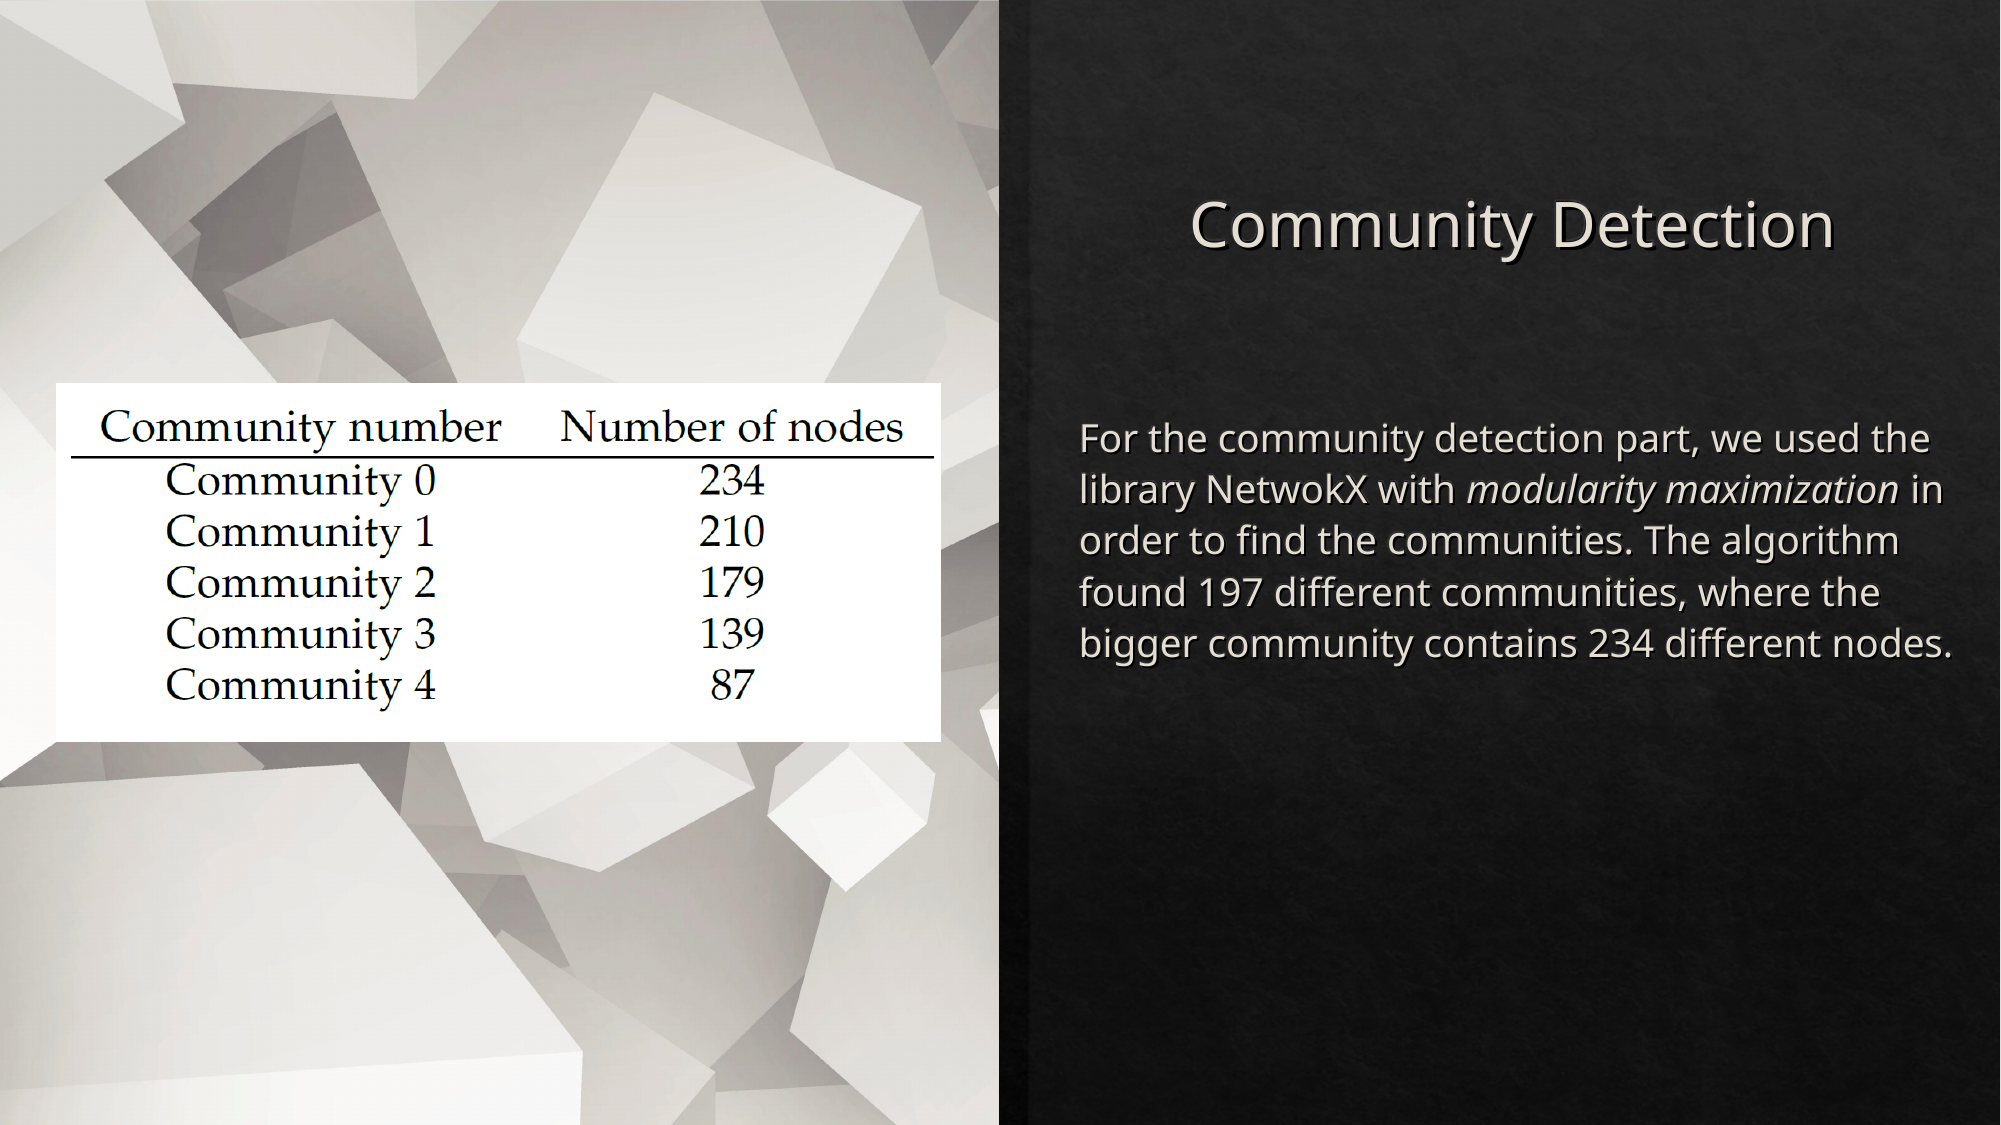

# Community Detection
For the community detection part, we used the library NetwokX with modularity maximization in order to find the communities. The algorithm found 197 different communities, where the bigger community contains 234 different nodes.